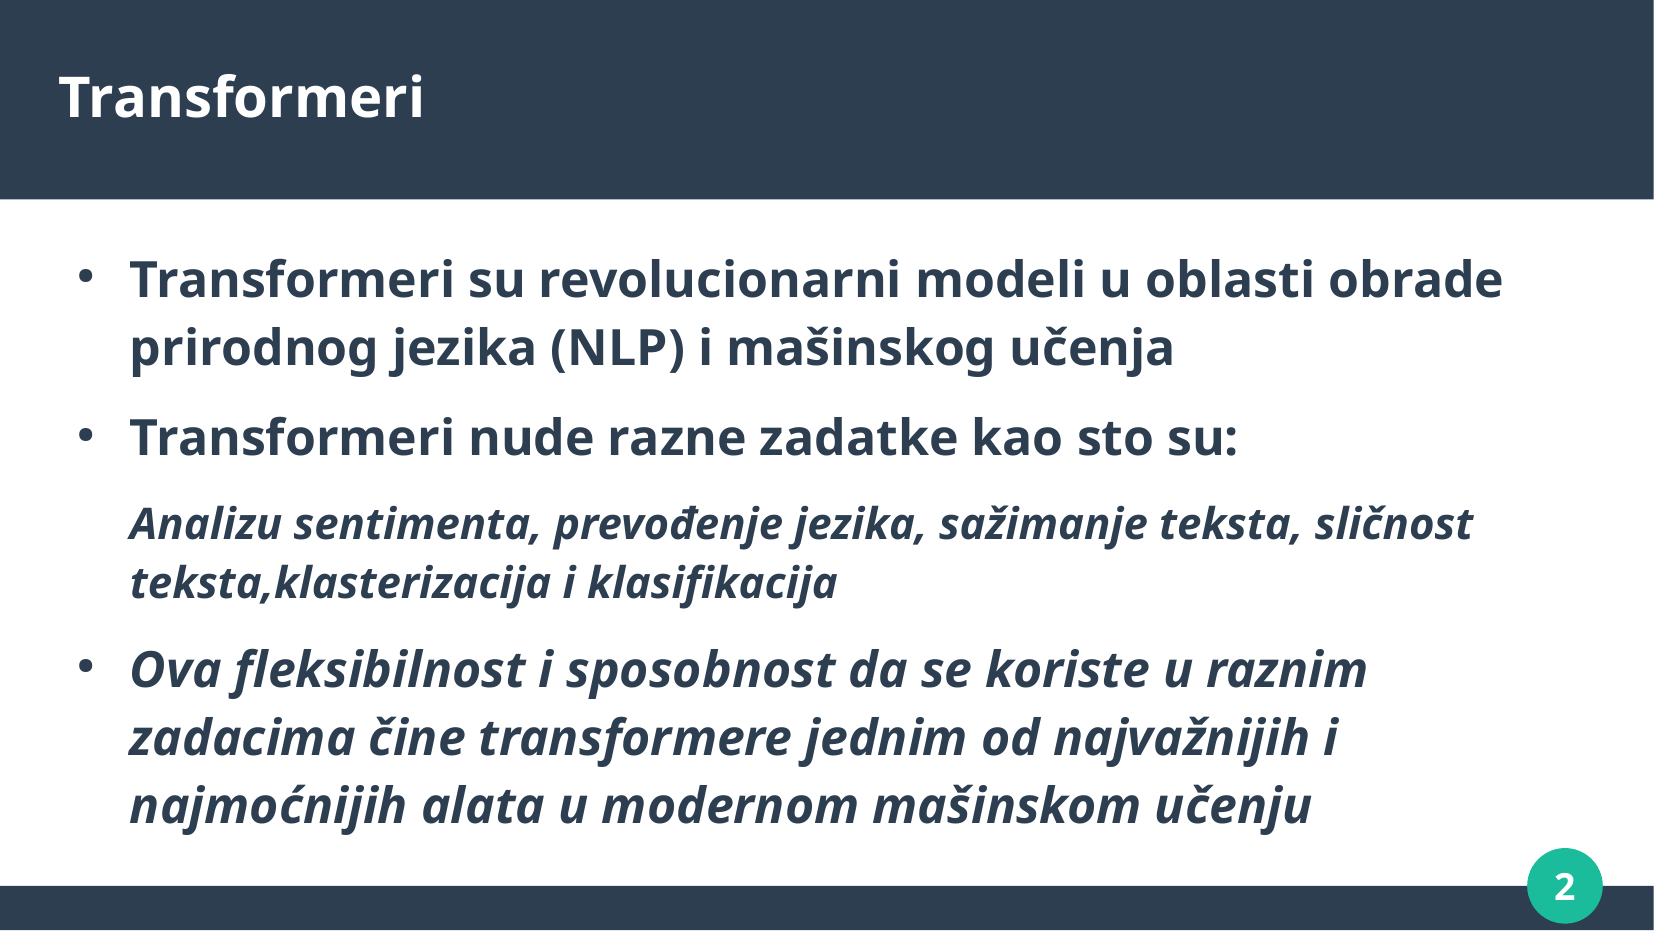

# Transformeri
Transformeri su revolucionarni modeli u oblasti obrade prirodnog jezika (NLP) i mašinskog učenja
Transformeri nude razne zadatke kao sto su:
Analizu sentimenta, prevođenje jezika, sažimanje teksta, sličnost teksta,klasterizacija i klasifikacija
Ova fleksibilnost i sposobnost da se koriste u raznim zadacima čine transformere jednim od najvažnijih i najmoćnijih alata u modernom mašinskom učenju